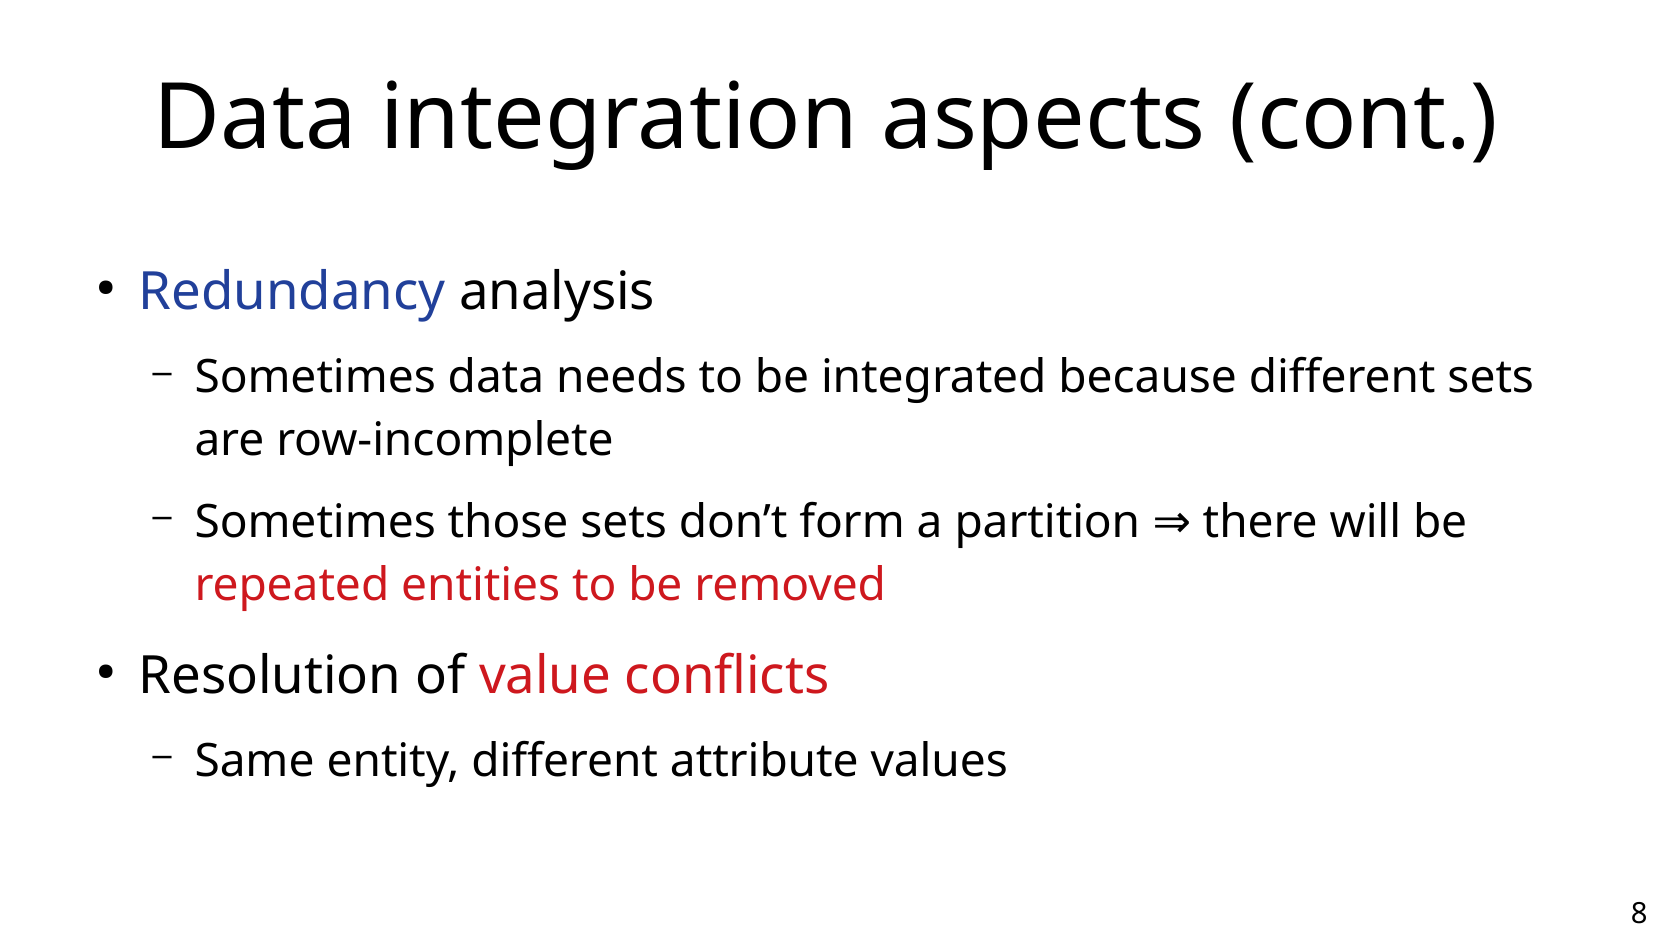

# Data integration aspects (cont.)
Redundancy analysis
Sometimes data needs to be integrated because different sets are row-incomplete
Sometimes those sets don’t form a partition ⇒ there will be repeated entities to be removed
Resolution of value conflicts
Same entity, different attribute values
8